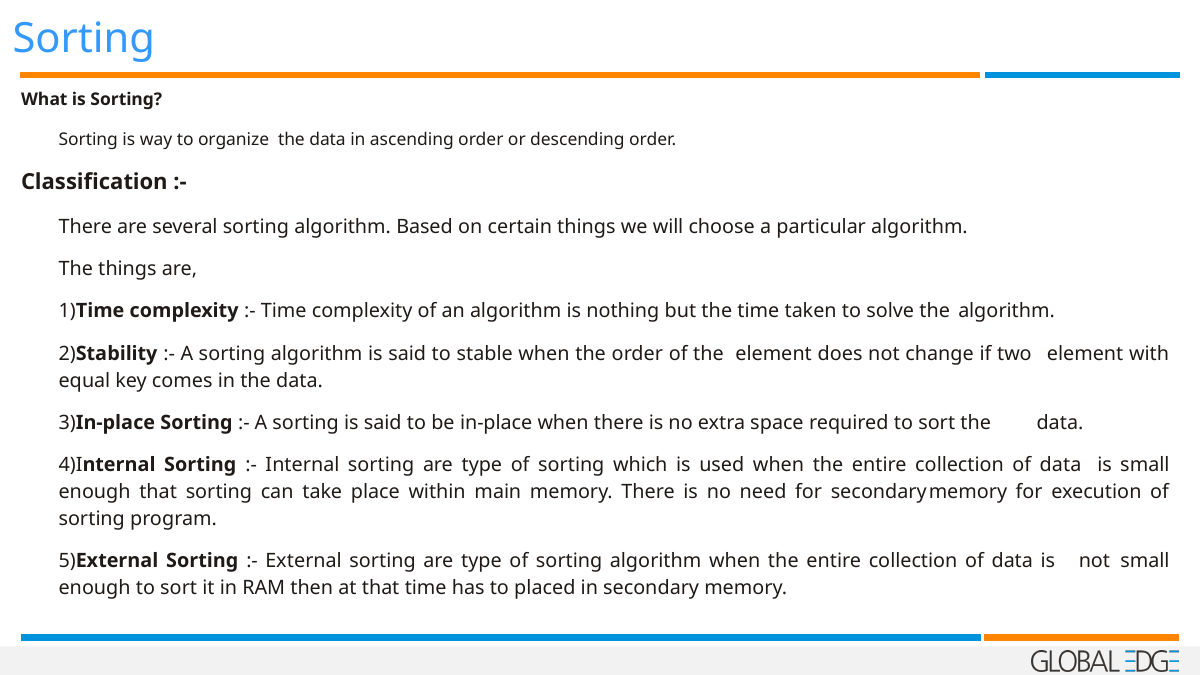

# Sorting
What is Sorting?
Sorting is way to organize the data in ascending order or descending order.
Classification :-
There are several sorting algorithm. Based on certain things we will choose a particular algorithm.
The things are,
1)Time complexity :- Time complexity of an algorithm is nothing but the time taken to solve the 		algorithm.
2)Stability :- A sorting algorithm is said to stable when the order of the element does not change if two 	element with equal key comes in the data.
3)In-place Sorting :- A sorting is said to be in-place when there is no extra space required to sort the 		data.
4)Internal Sorting :- Internal sorting are type of sorting which is used when the entire collection of data 	is small enough that sorting can take place within main memory. There is no need for secondary			memory for execution of sorting program.
5)External Sorting :- External sorting are type of sorting algorithm when the entire collection of data is 	not 	small enough to sort it in RAM then at that time has to placed in secondary memory.